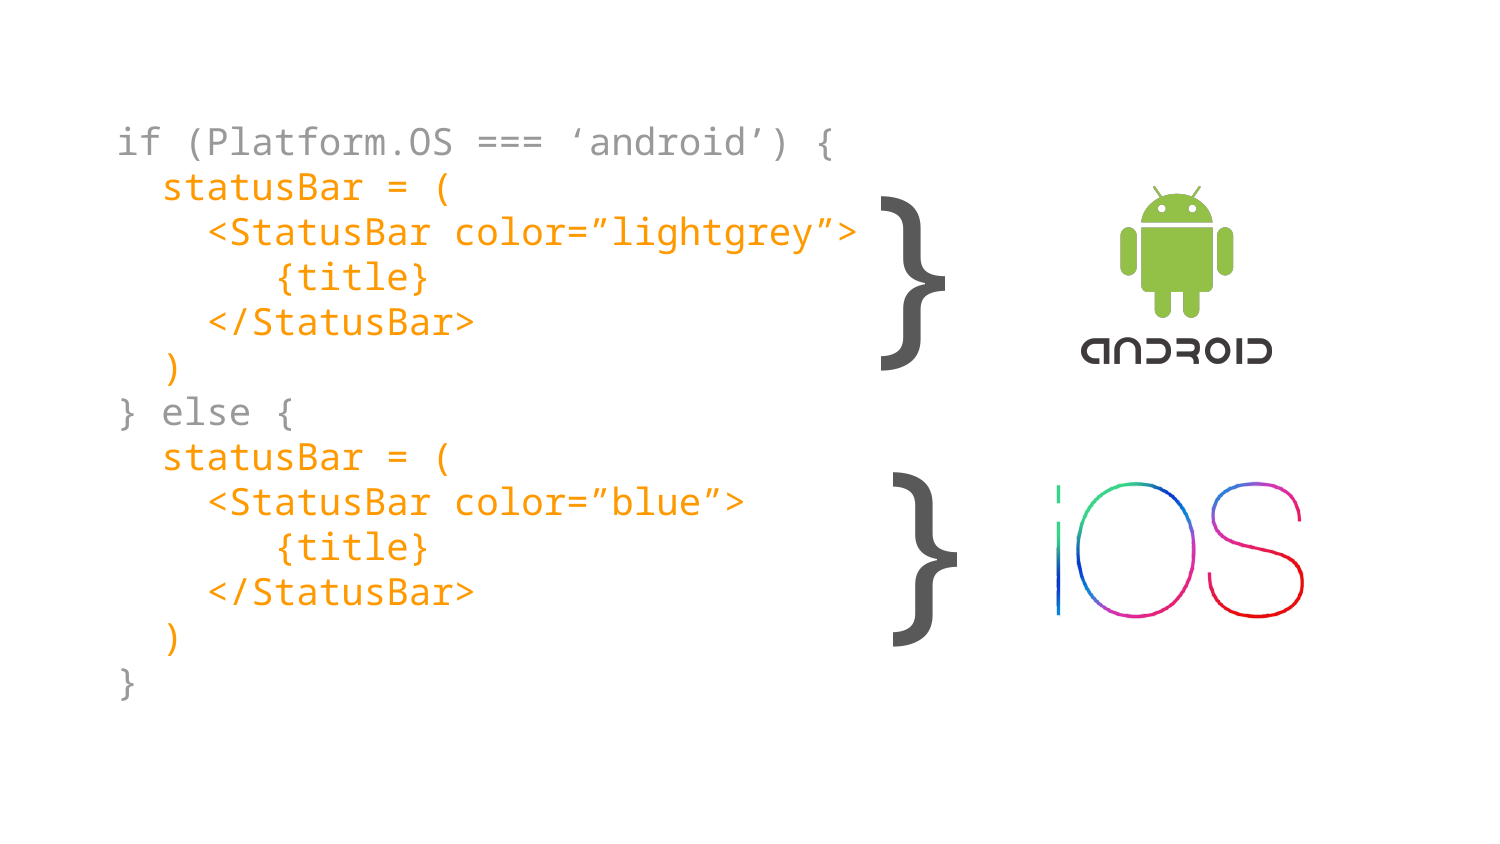

# if (Platform.OS === ‘android’) {
 statusBar = (
 <StatusBar color=”lightgrey”>
 {title}
 </StatusBar>
 )
} else {
 statusBar = (
 <StatusBar color=”blue”>
 {title}
 </StatusBar>
 )
}
}
}